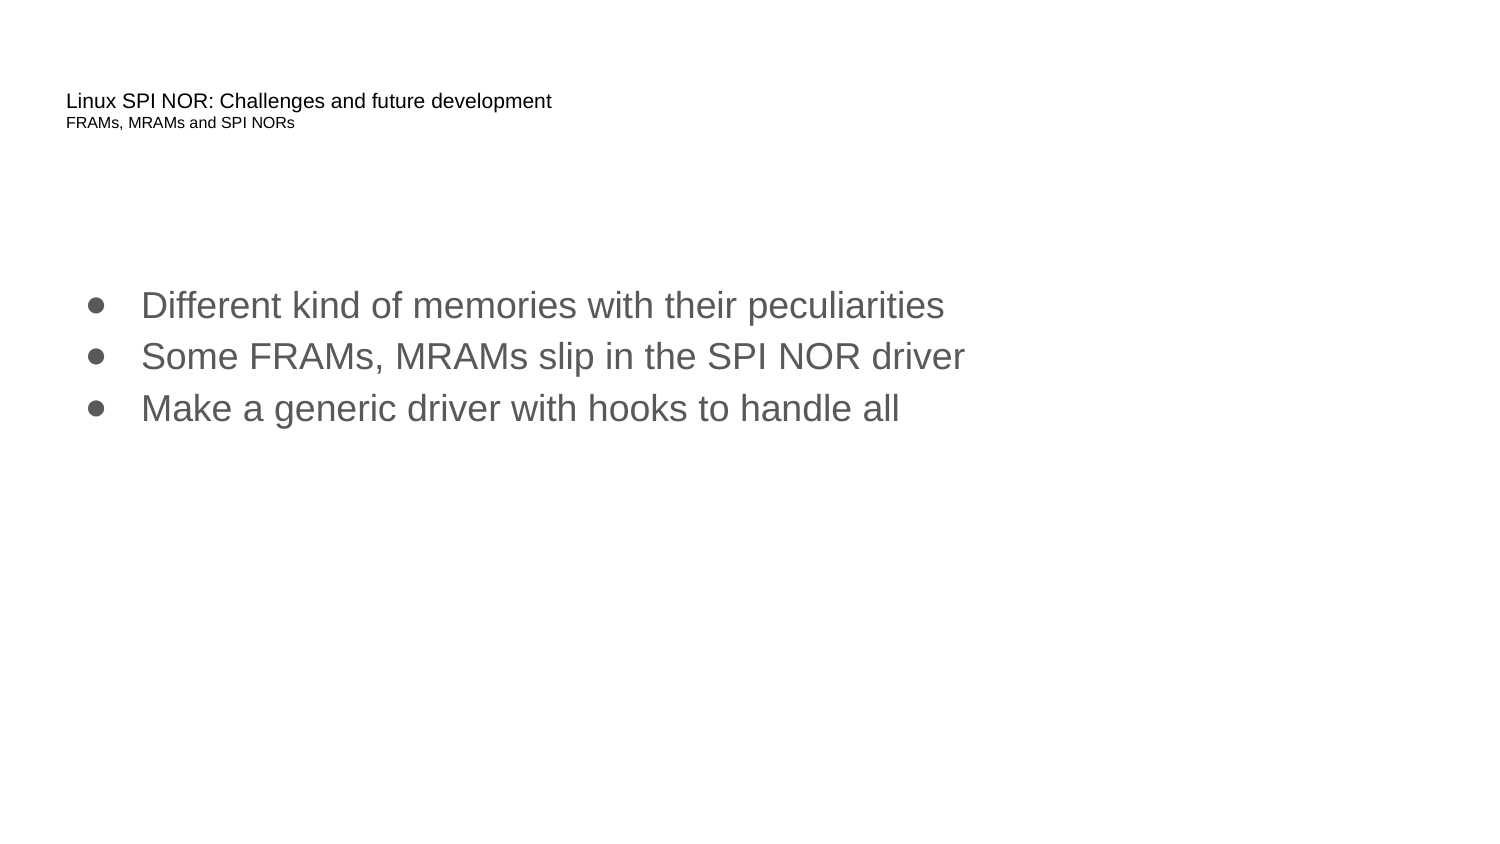

# Linux SPI NOR: Challenges and future development FRAMs, MRAMs and SPI NORs
Different kind of memories with their peculiarities
Some FRAMs, MRAMs slip in the SPI NOR driver
Make a generic driver with hooks to handle all